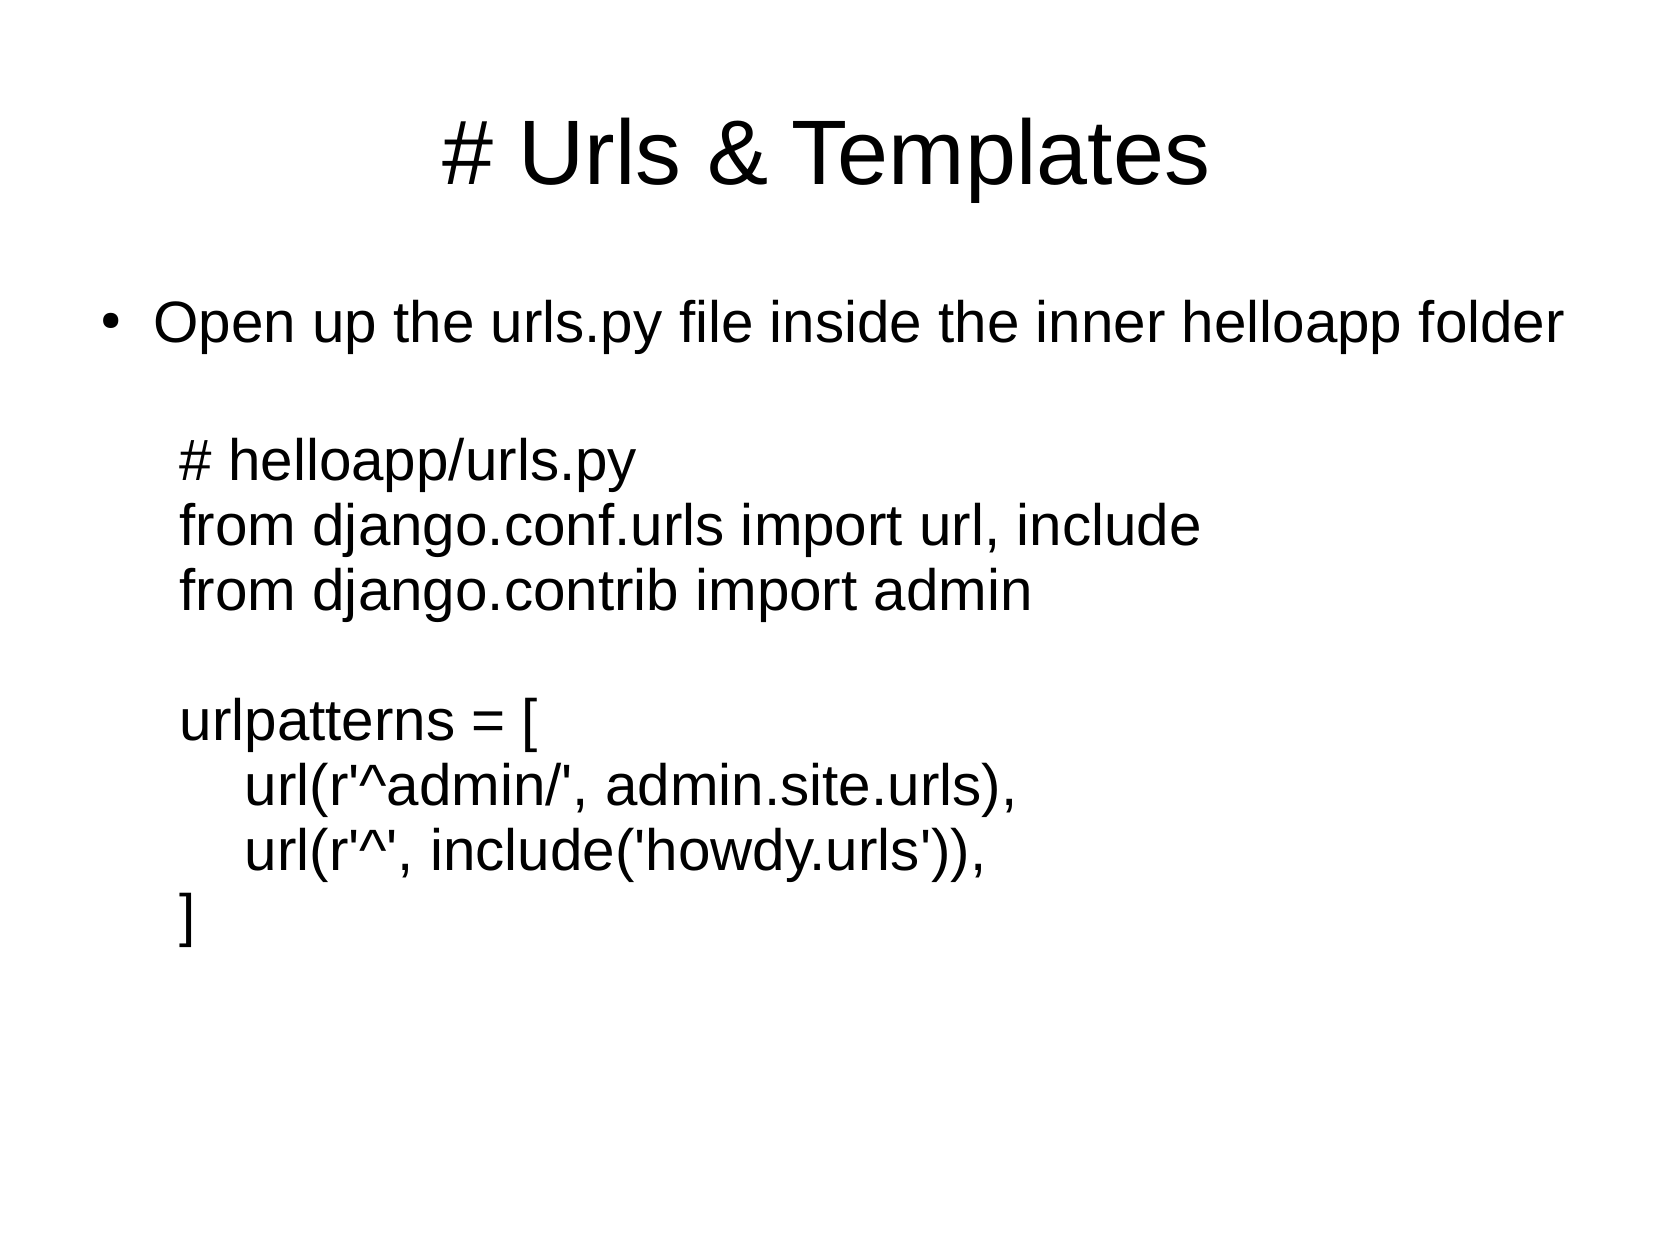

# # Urls & Templates
Open up the urls.py file inside the inner helloapp folder
# helloapp/urls.py
from django.conf.urls import url, include
from django.contrib import admin
urlpatterns = [
 url(r'^admin/', admin.site.urls),
 url(r'^', include('howdy.urls')),
]